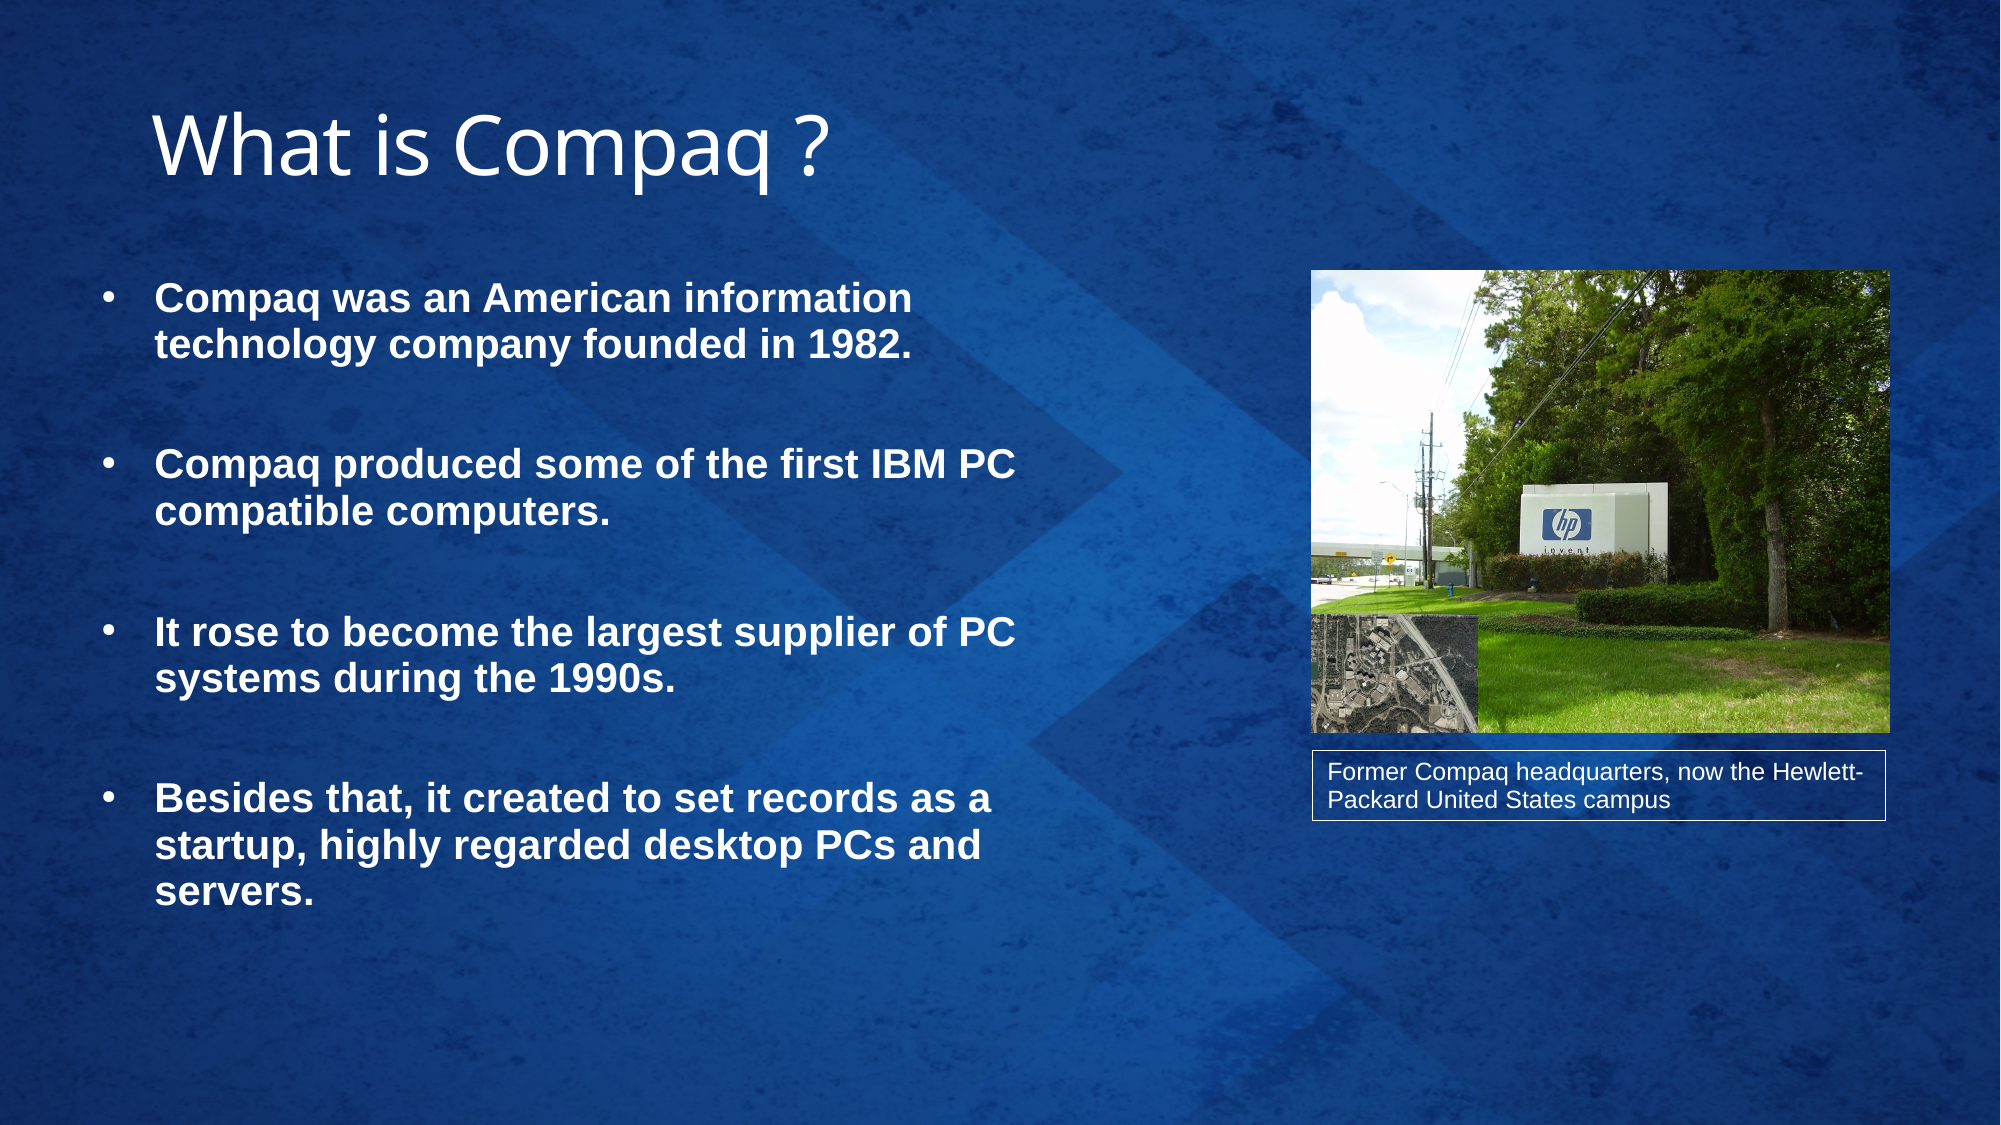

What is Compaq ?
# Compaq was an American information technology company founded in 1982.
Compaq produced some of the first IBM PC compatible computers.
It rose to become the largest supplier of PC systems during the 1990s.
Besides that, it created to set records as a startup, highly regarded desktop PCs and servers.
Former Compaq headquarters, now the Hewlett-Packard United States campus